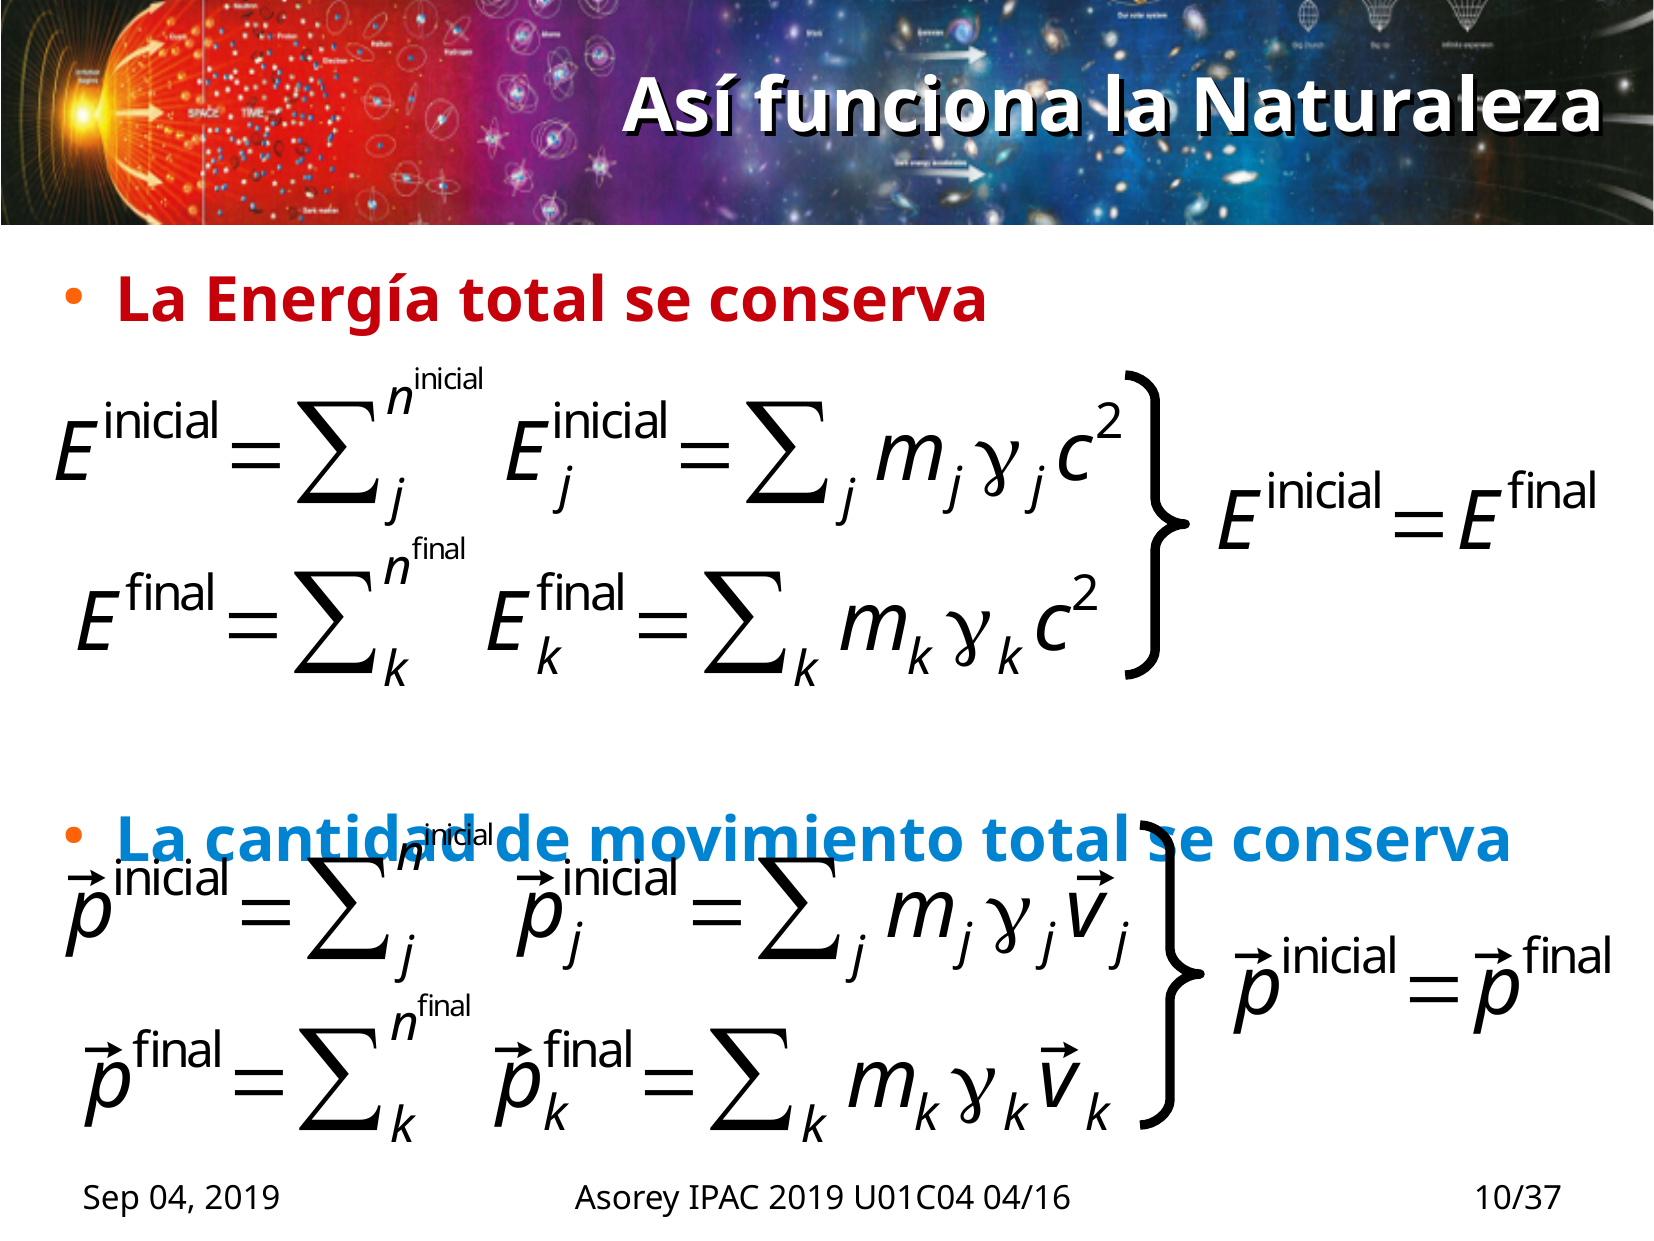

# Así funciona la Naturaleza
La Energía total se conserva
La cantidad de movimiento total se conserva
Sep 04, 2019
Asorey IPAC 2019 U01C04 04/16
10